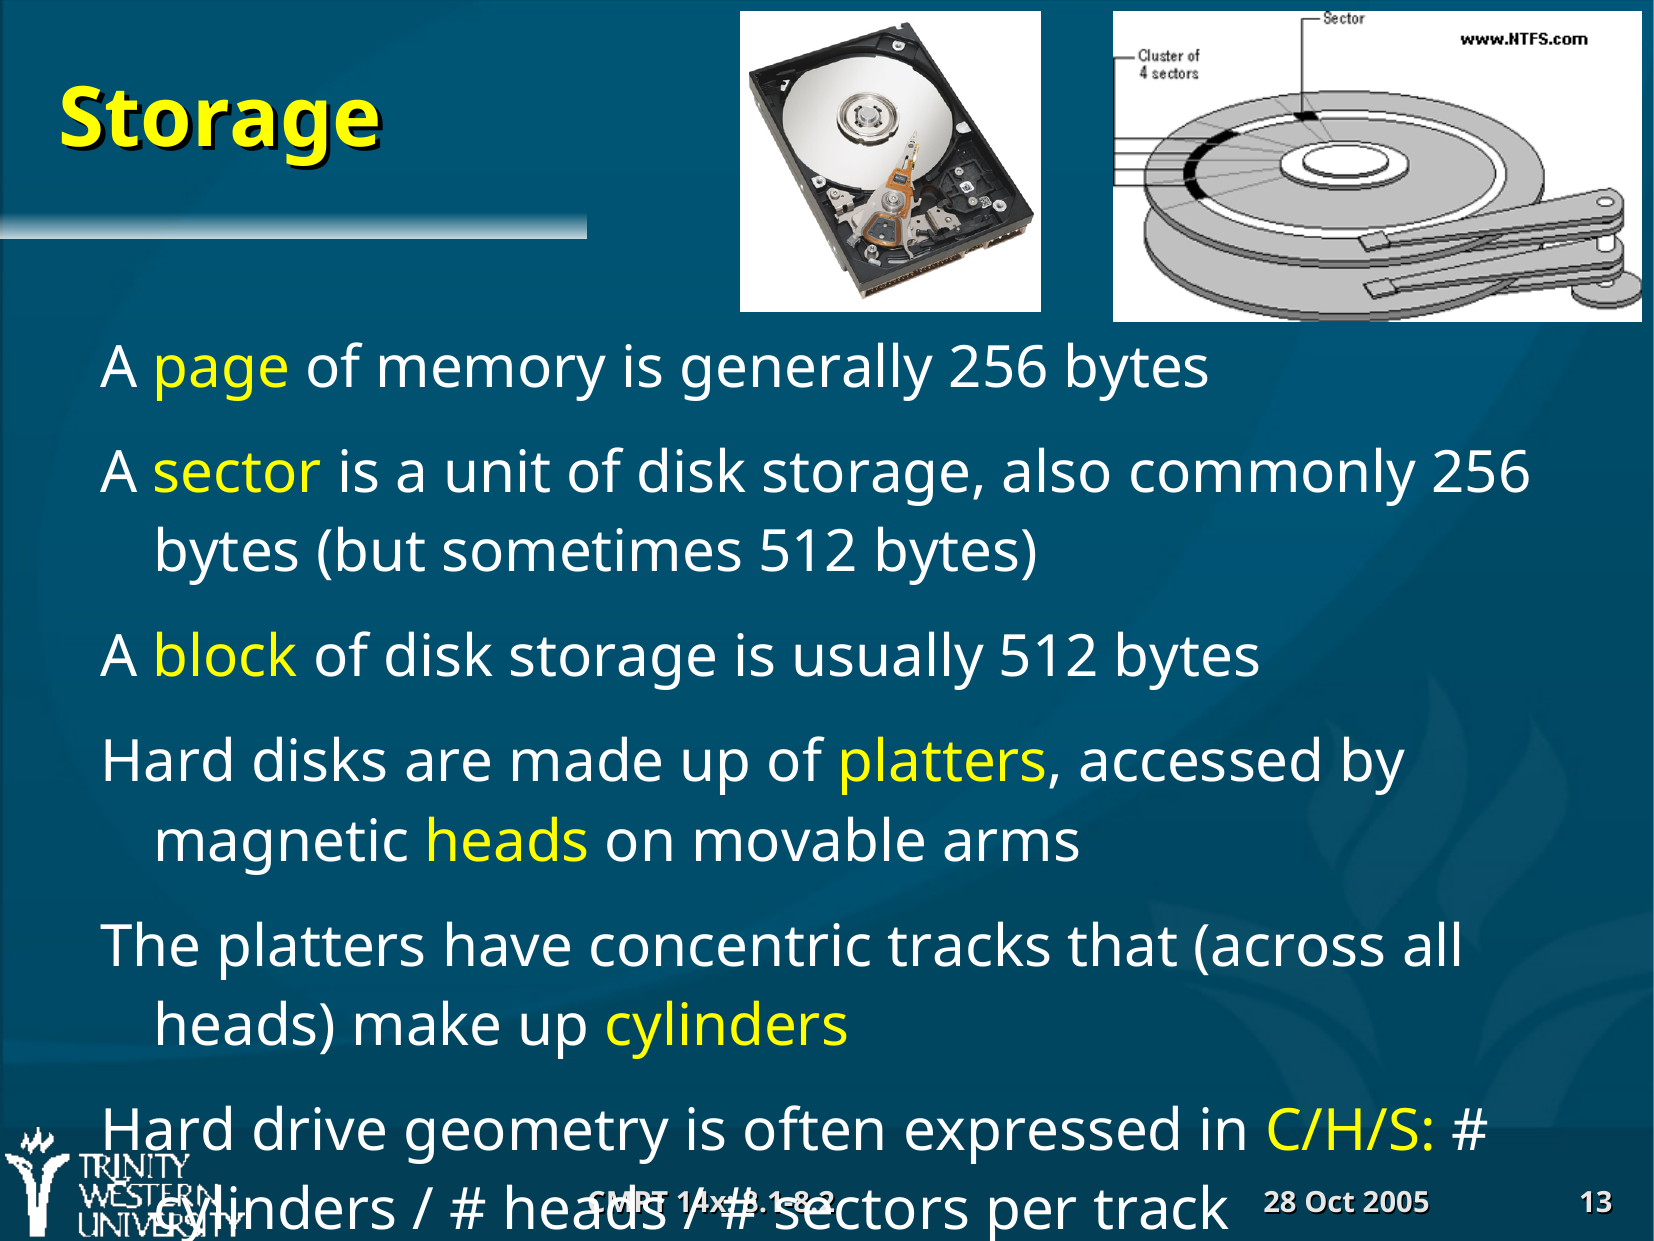

# Storage
A page of memory is generally 256 bytes
A sector is a unit of disk storage, also commonly 256 bytes (but sometimes 512 bytes)
A block of disk storage is usually 512 bytes
Hard disks are made up of platters, accessed by magnetic heads on movable arms
The platters have concentric tracks that (across all heads) make up cylinders
Hard drive geometry is often expressed in C/H/S: # cylinders / # heads / # sectors per track
CMPT 14x: 8.1-8.2
28 Oct 2005
13